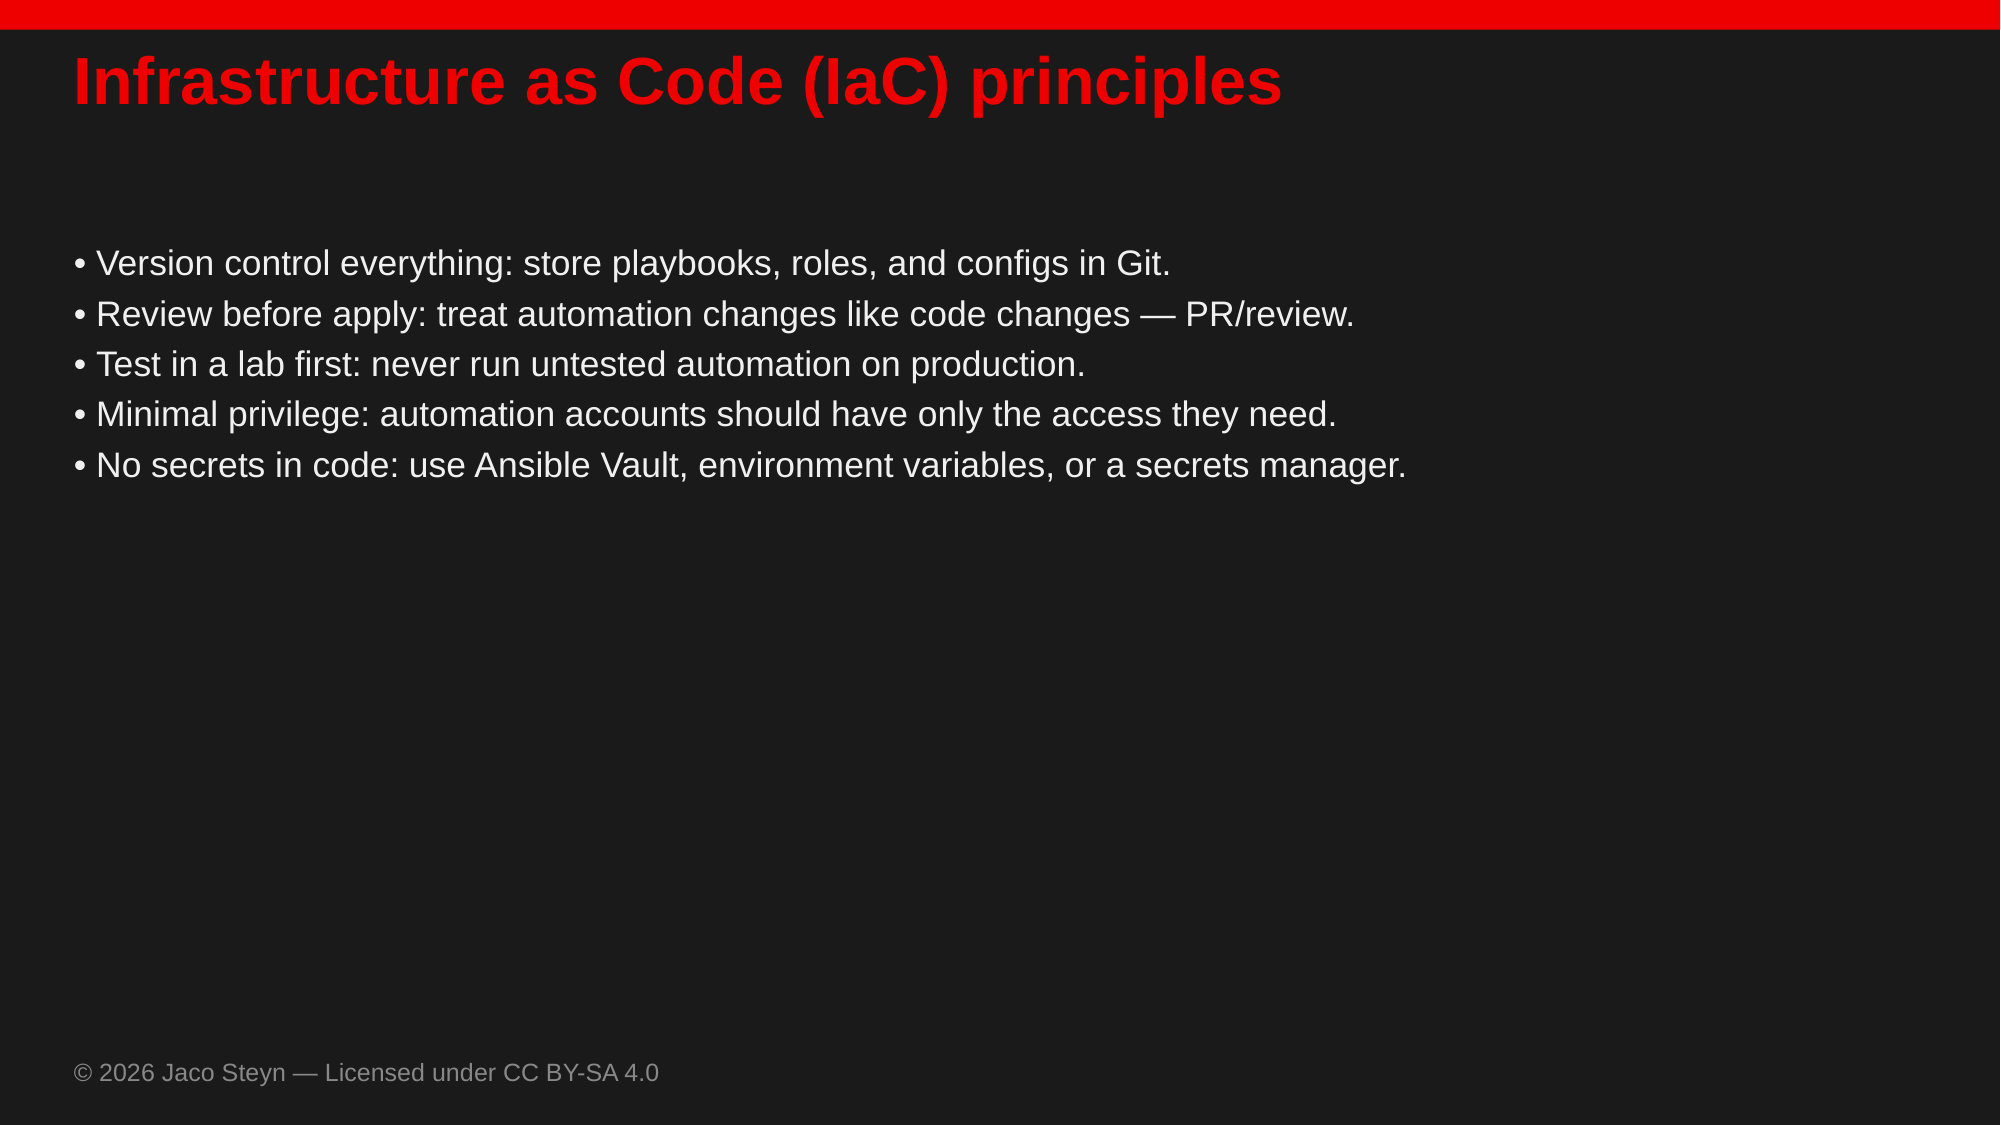

Infrastructure as Code (IaC) principles
• Version control everything: store playbooks, roles, and configs in Git.
• Review before apply: treat automation changes like code changes — PR/review.
• Test in a lab first: never run untested automation on production.
• Minimal privilege: automation accounts should have only the access they need.
• No secrets in code: use Ansible Vault, environment variables, or a secrets manager.
© 2026 Jaco Steyn — Licensed under CC BY-SA 4.0